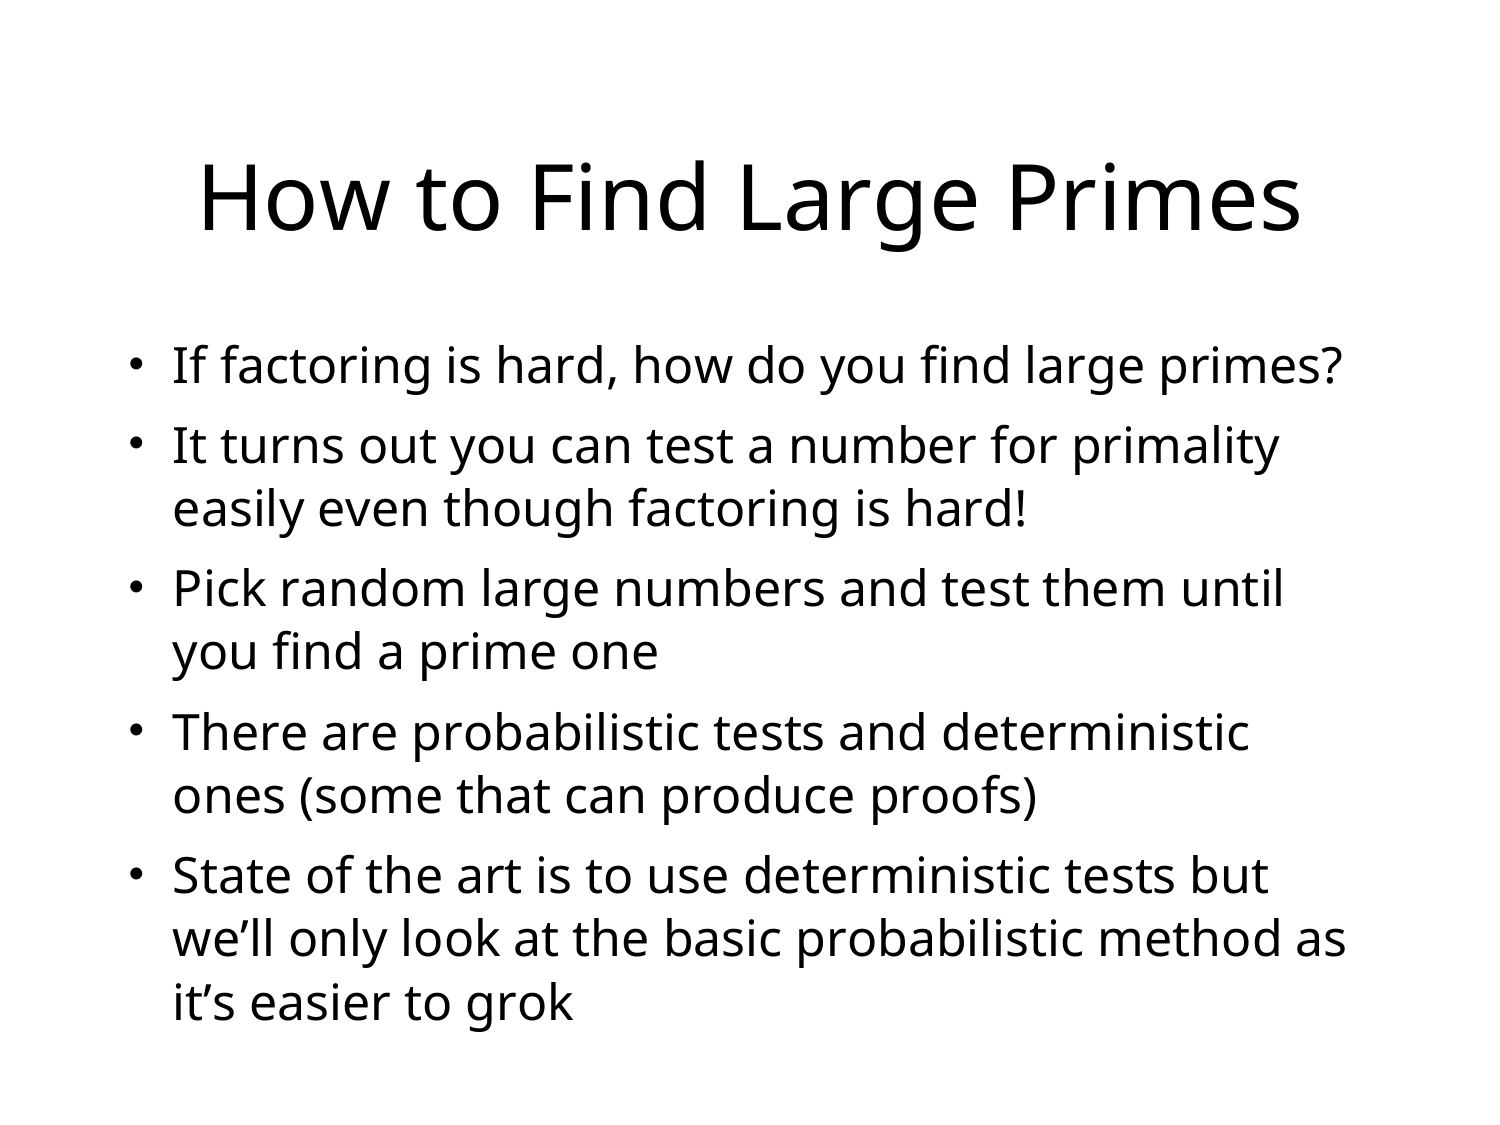

# How to Find Large Primes
If factoring is hard, how do you find large primes?
It turns out you can test a number for primality easily even though factoring is hard!
Pick random large numbers and test them until you find a prime one
There are probabilistic tests and deterministic ones (some that can produce proofs)
State of the art is to use deterministic tests but we’ll only look at the basic probabilistic method as it’s easier to grok